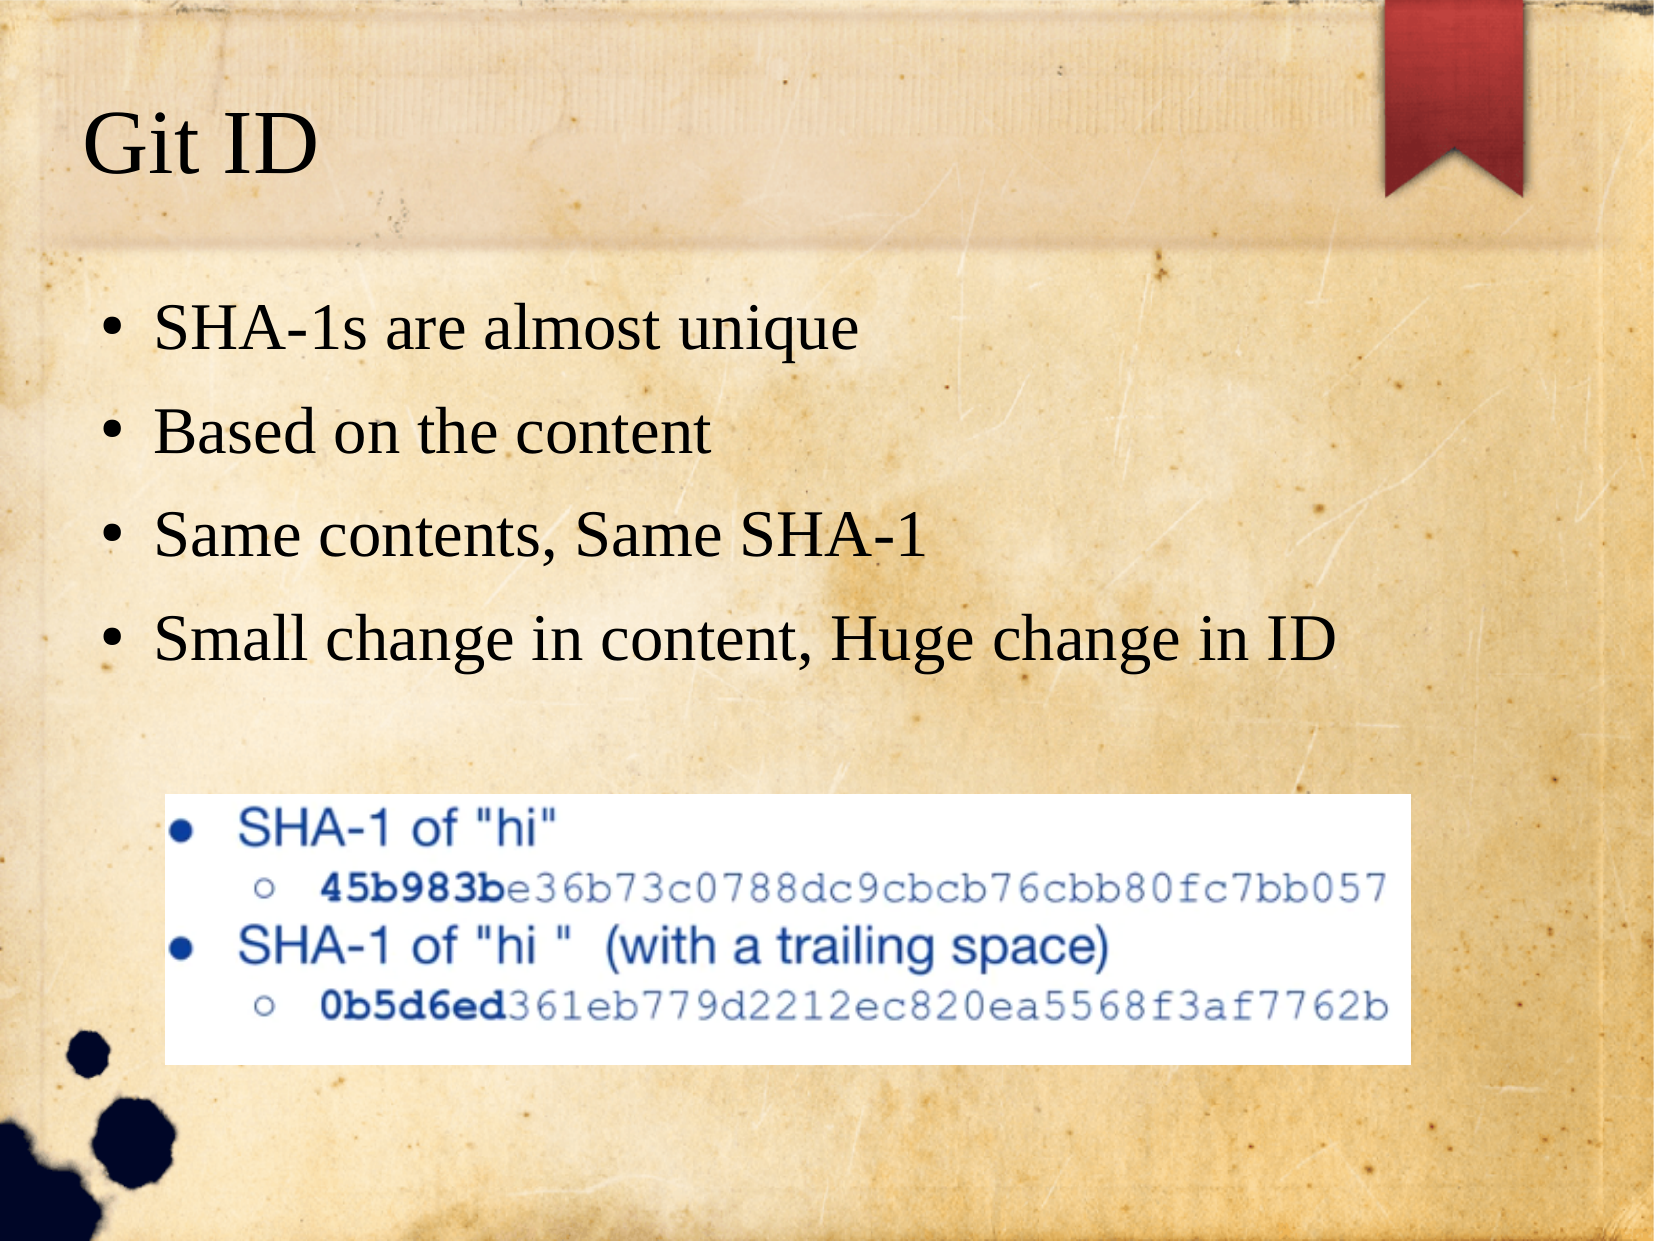

# Git ID
SHA-1s are almost unique
Based on the content
Same contents, Same SHA-1
Small change in content, Huge change in ID